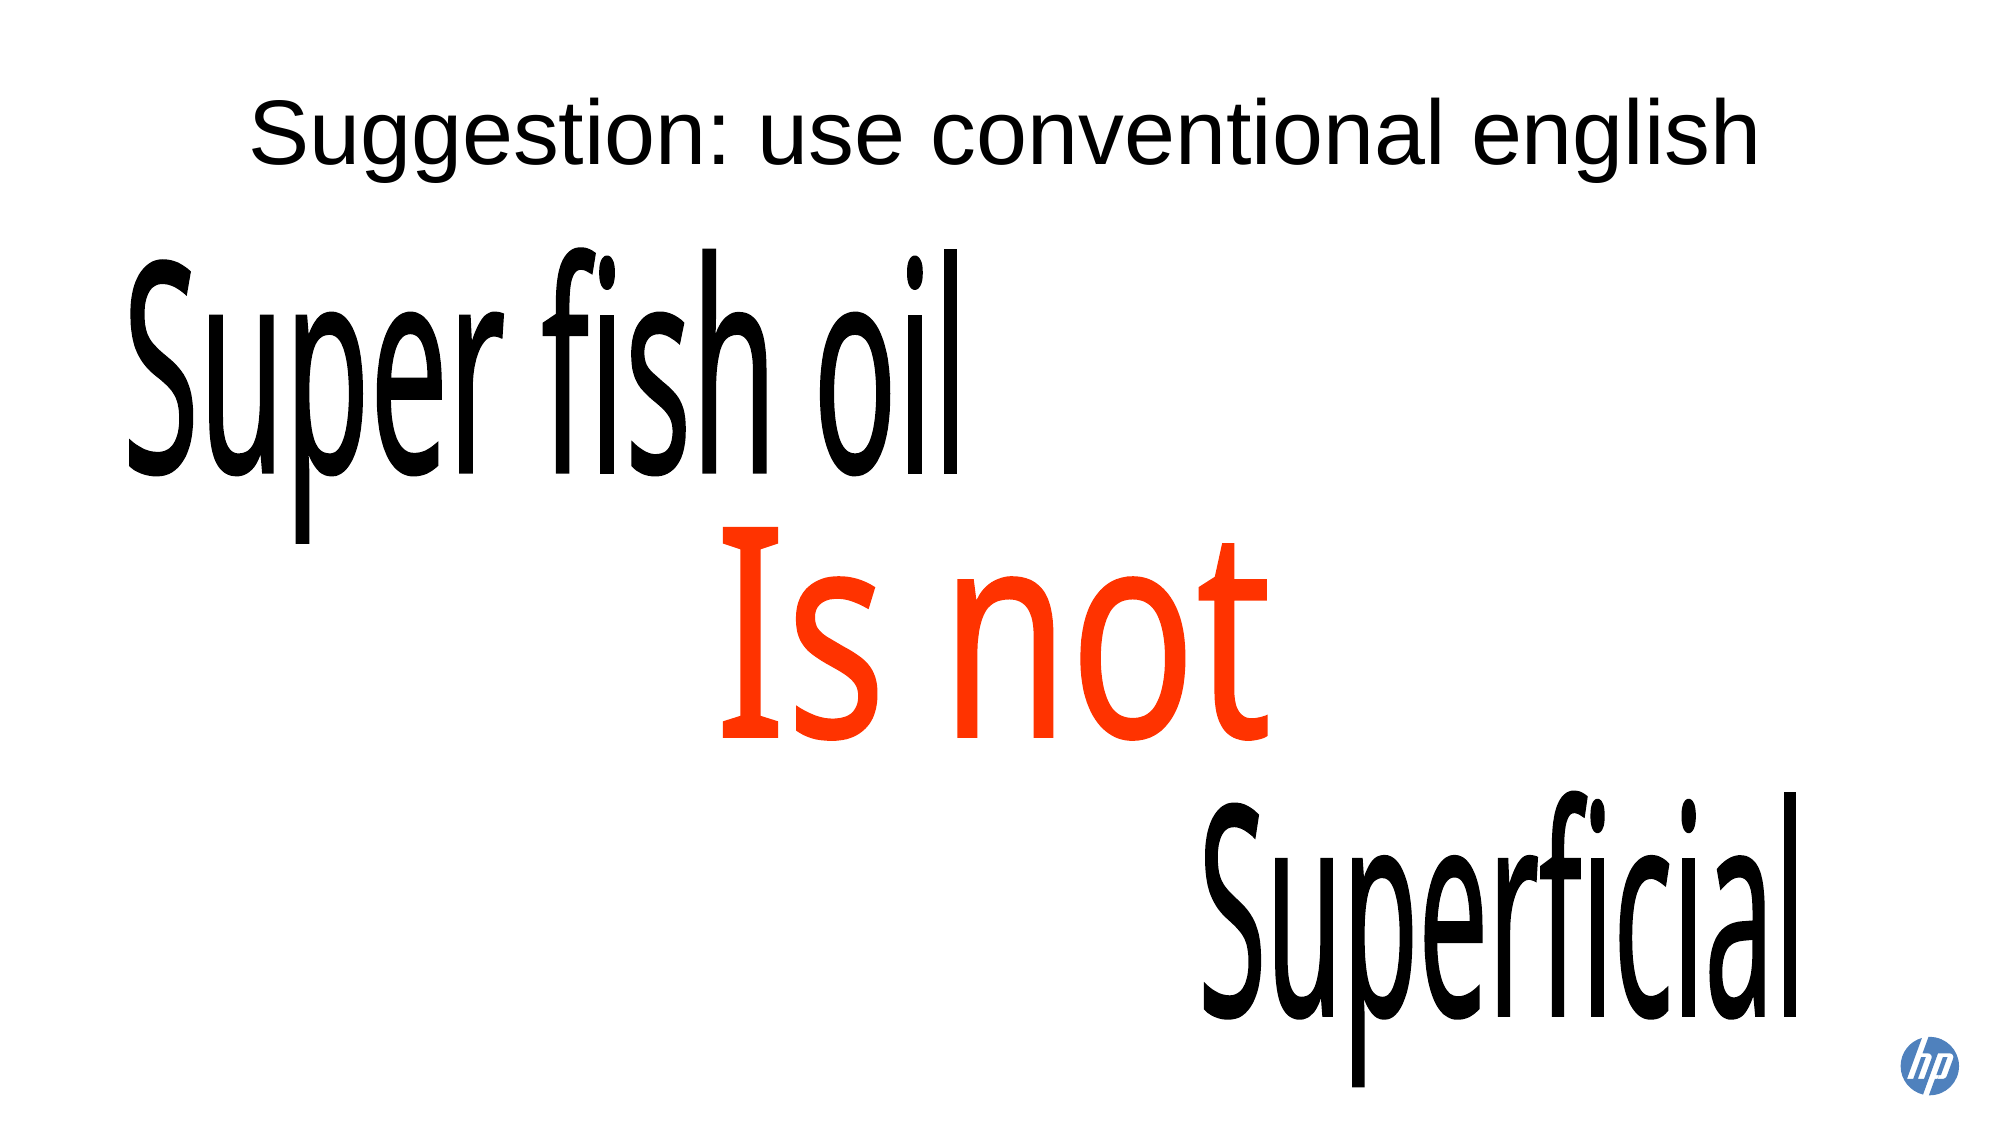

# Suggestion: use conventional english
Super fish oil
Is not
Superficial